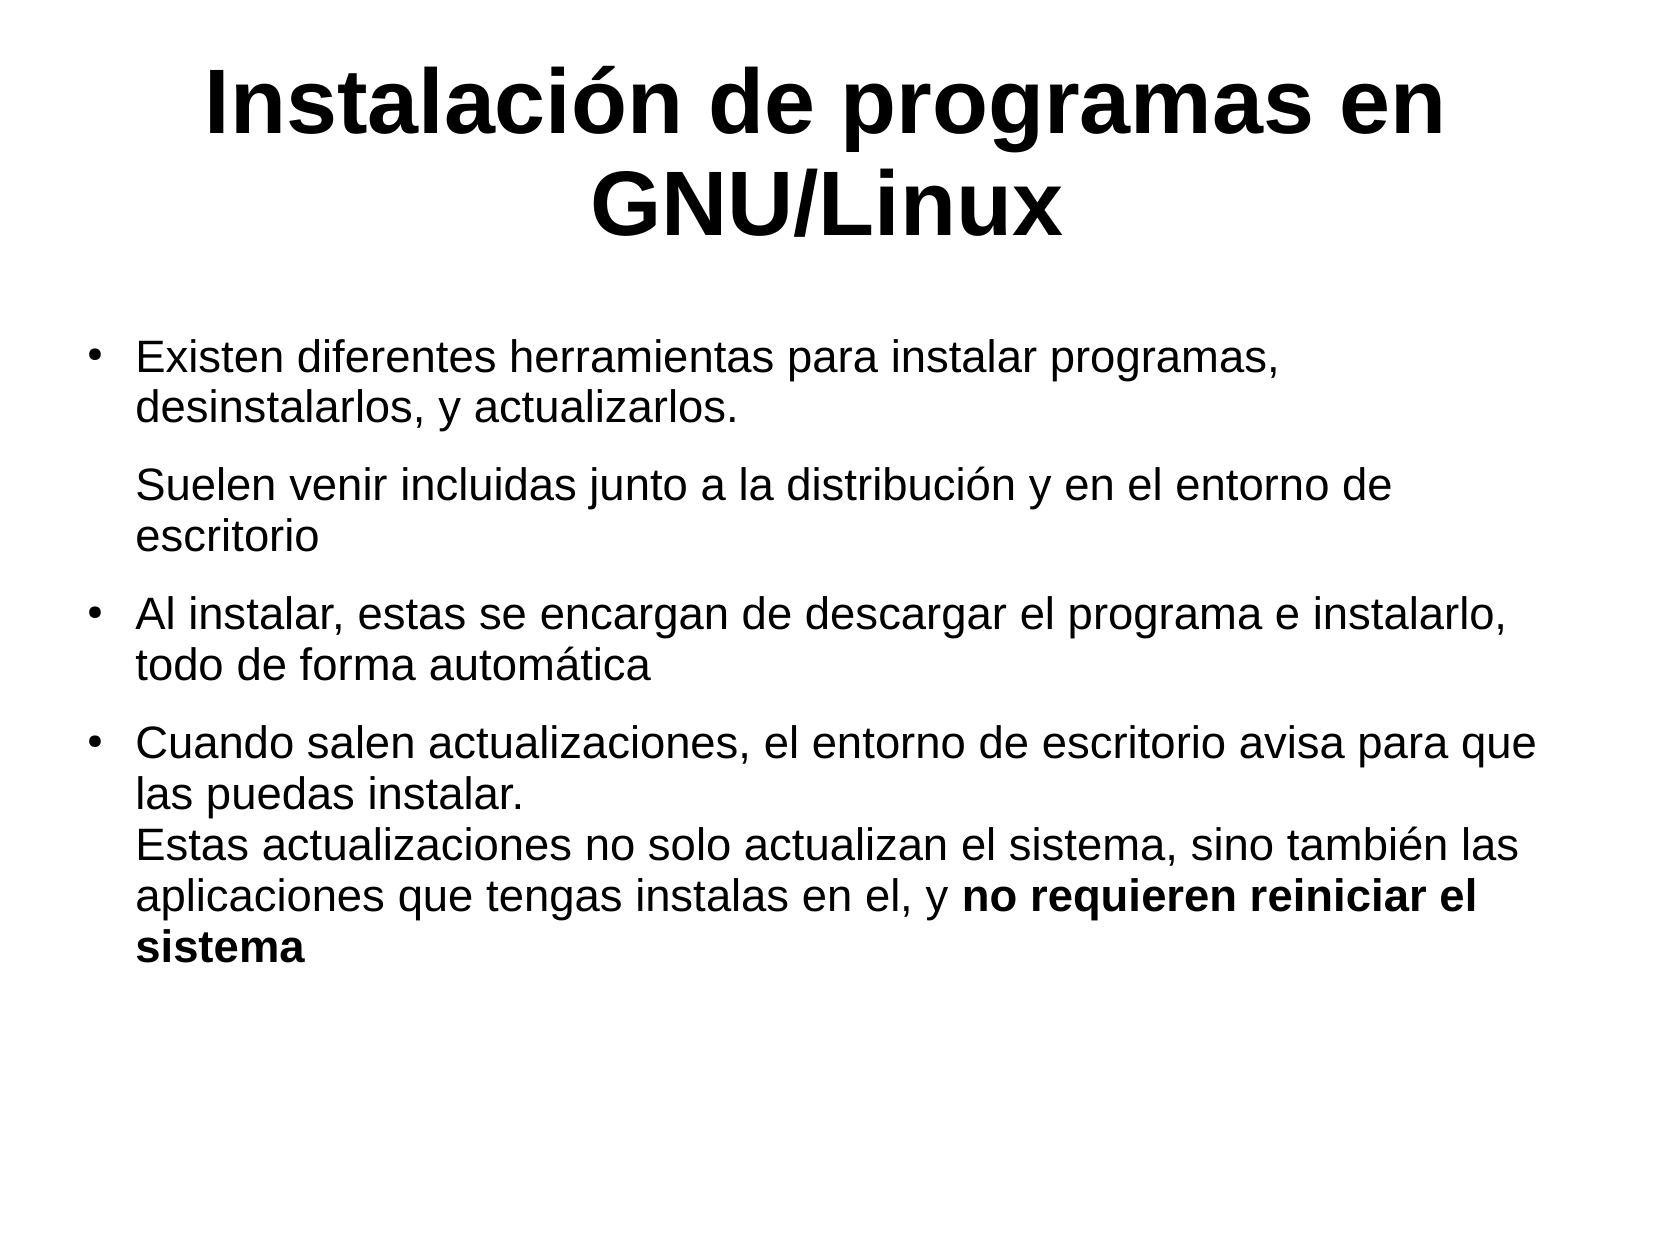

# Instalación de programas en GNU/Linux
Existen diferentes herramientas para instalar programas, desinstalarlos, y actualizarlos.
Suelen venir incluidas junto a la distribución y en el entorno de escritorio
Al instalar, estas se encargan de descargar el programa e instalarlo, todo de forma automática
Cuando salen actualizaciones, el entorno de escritorio avisa para que las puedas instalar.
Estas actualizaciones no solo actualizan el sistema, sino también las aplicaciones que tengas instalas en el, y no requieren reiniciar el sistema